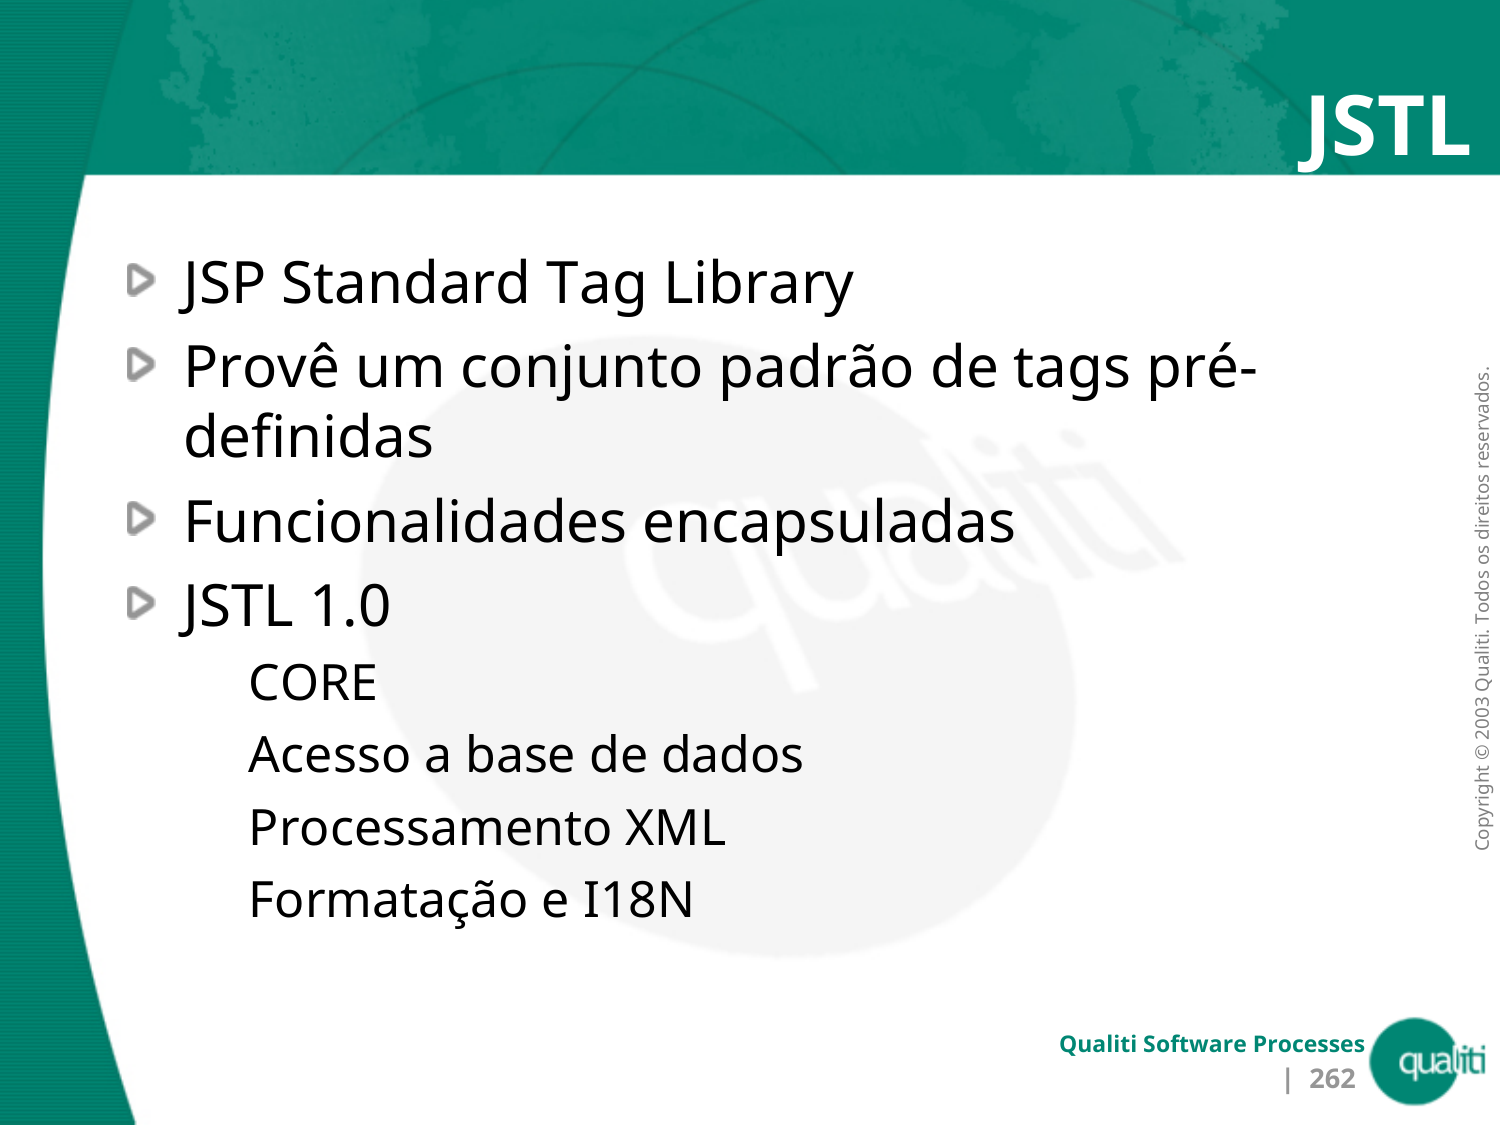

# JSTL
JSP Standard Tag Library
Provê um conjunto padrão de tags pré-definidas
Funcionalidades encapsuladas
JSTL 1.0
CORE
Acesso a base de dados
Processamento XML
Formatação e I18N